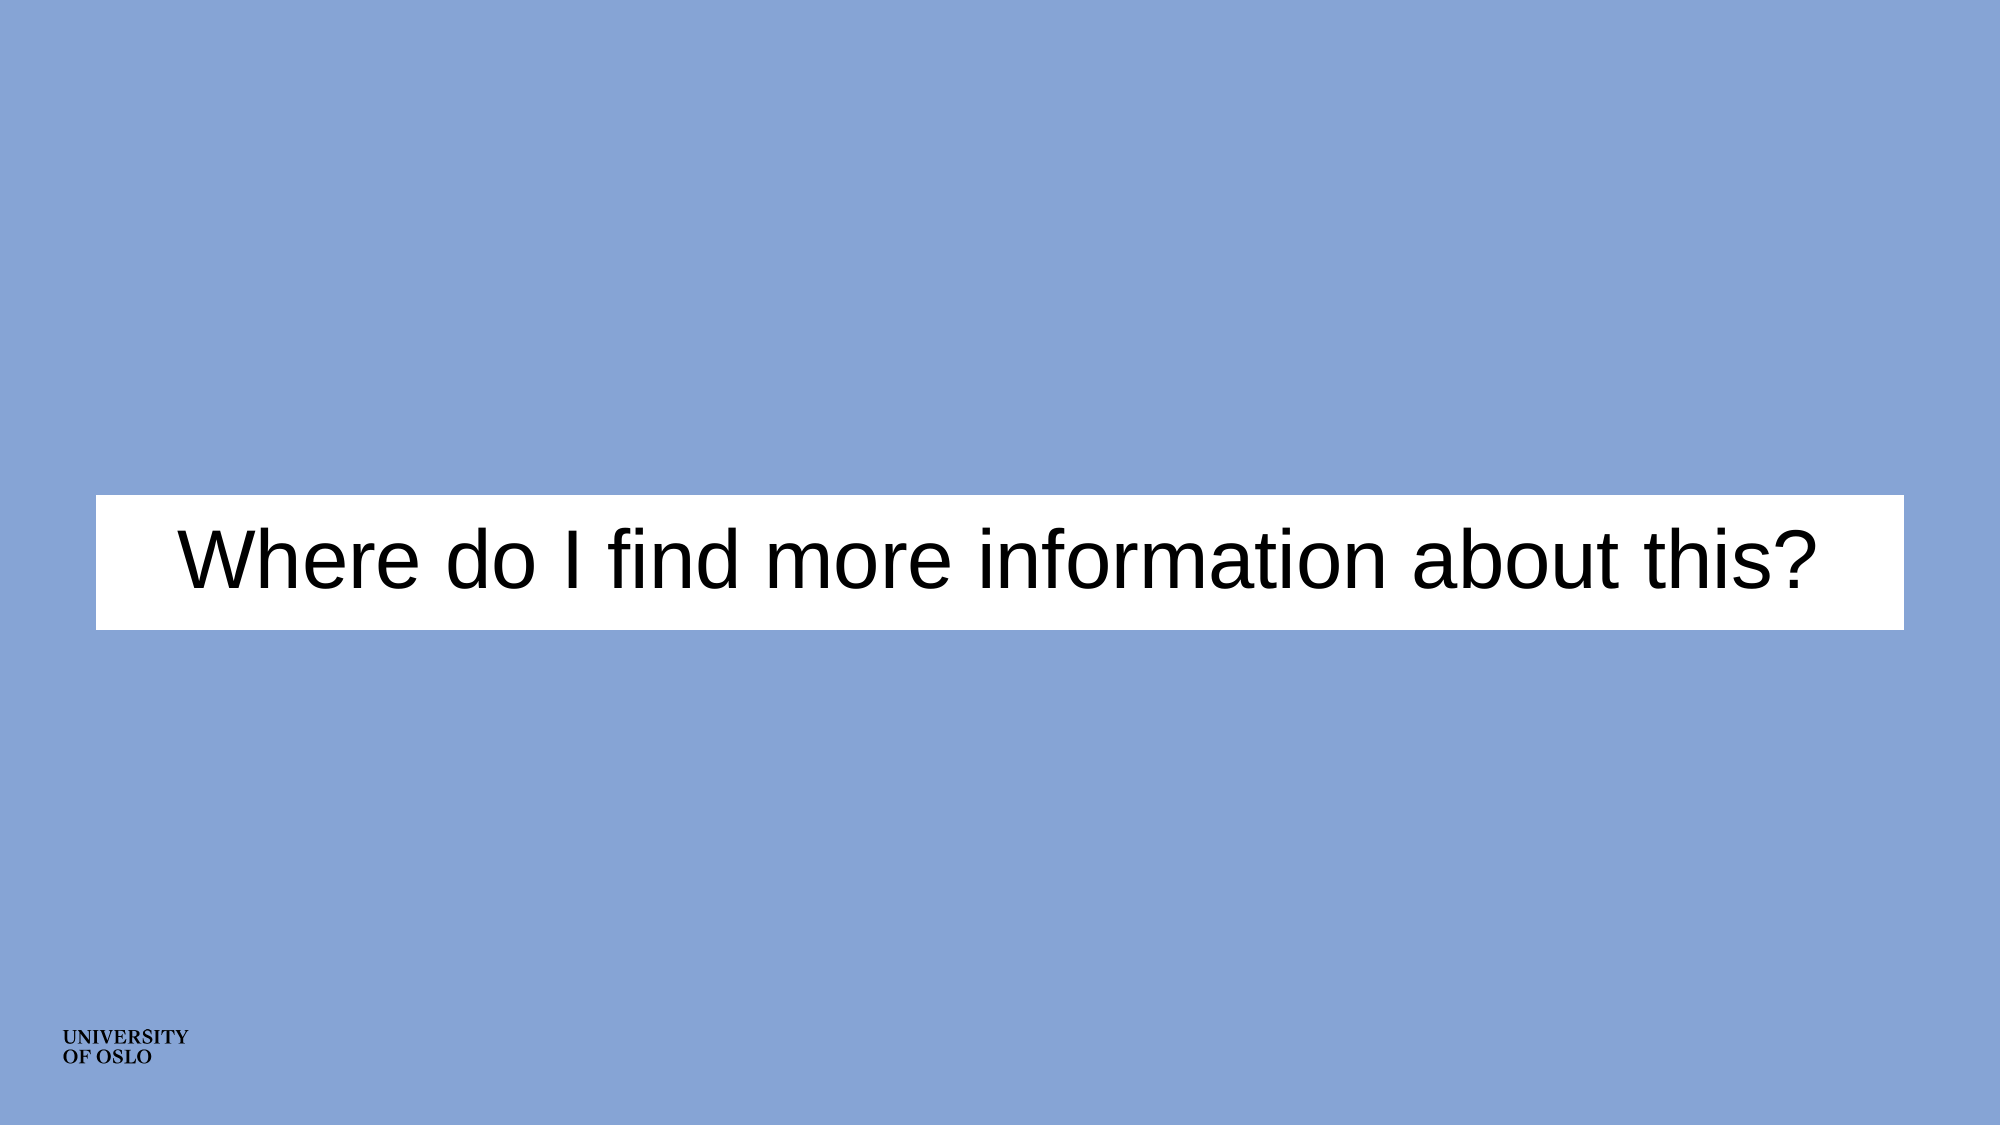

Where do I find more information about this?